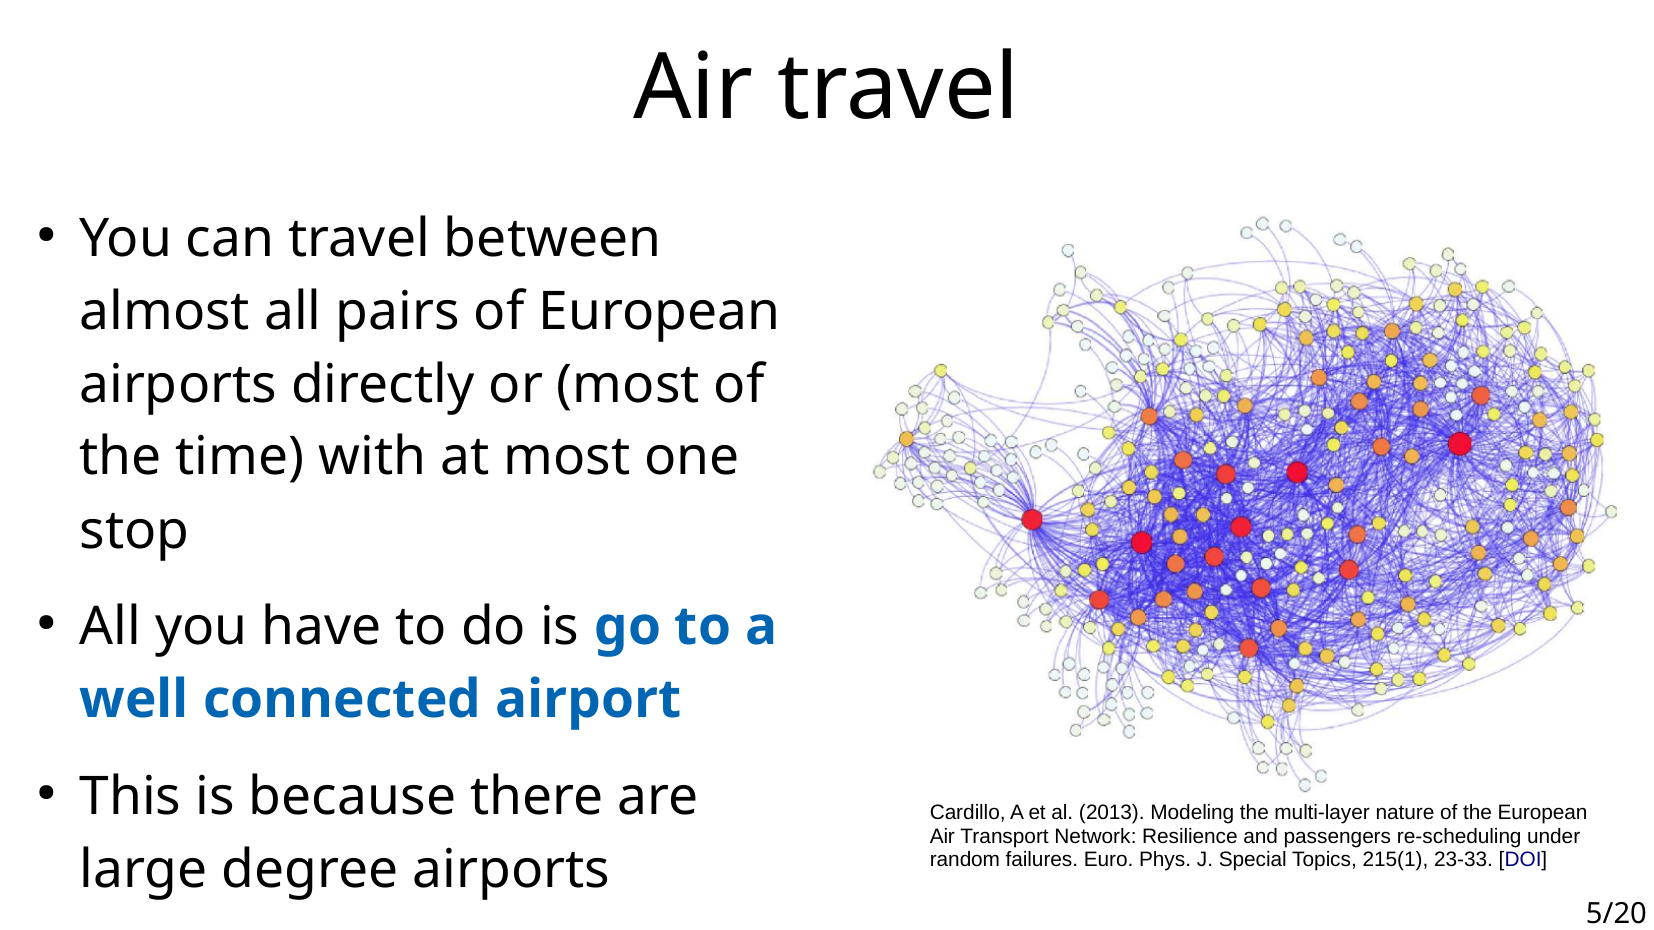

# Air travel
You can travel between almost all pairs of European airports directly or (most of the time) with at most one stop
All you have to do is go to a well connected airport
This is because there are large degree airports
Cardillo, A et al. (2013). Modeling the multi-layer nature of the European Air Transport Network: Resilience and passengers re-scheduling under random failures. Euro. Phys. J. Special Topics, 215(1), 23-33. [DOI]
5